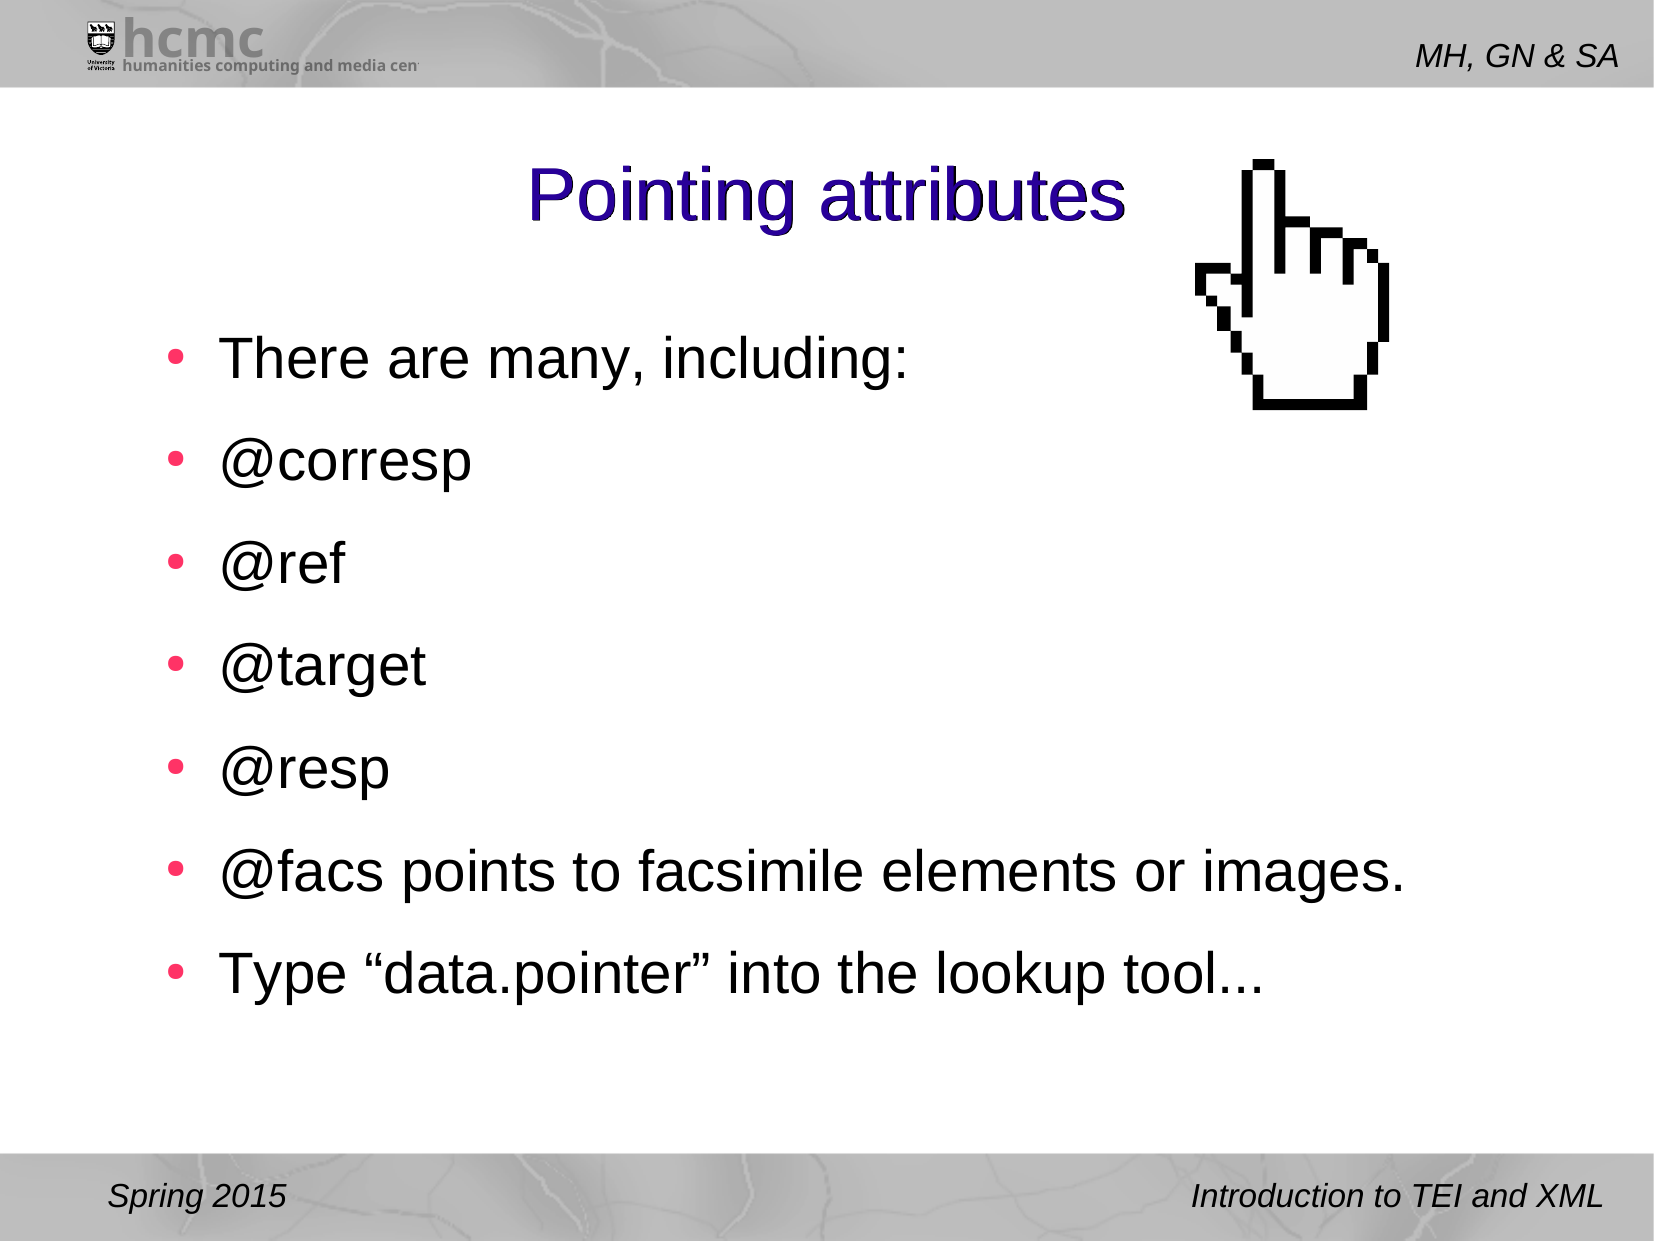

# Pointing attributes
There are many, including:
@corresp
@ref
@target
@resp
@facs points to facsimile elements or images.
Type “data.pointer” into the lookup tool...